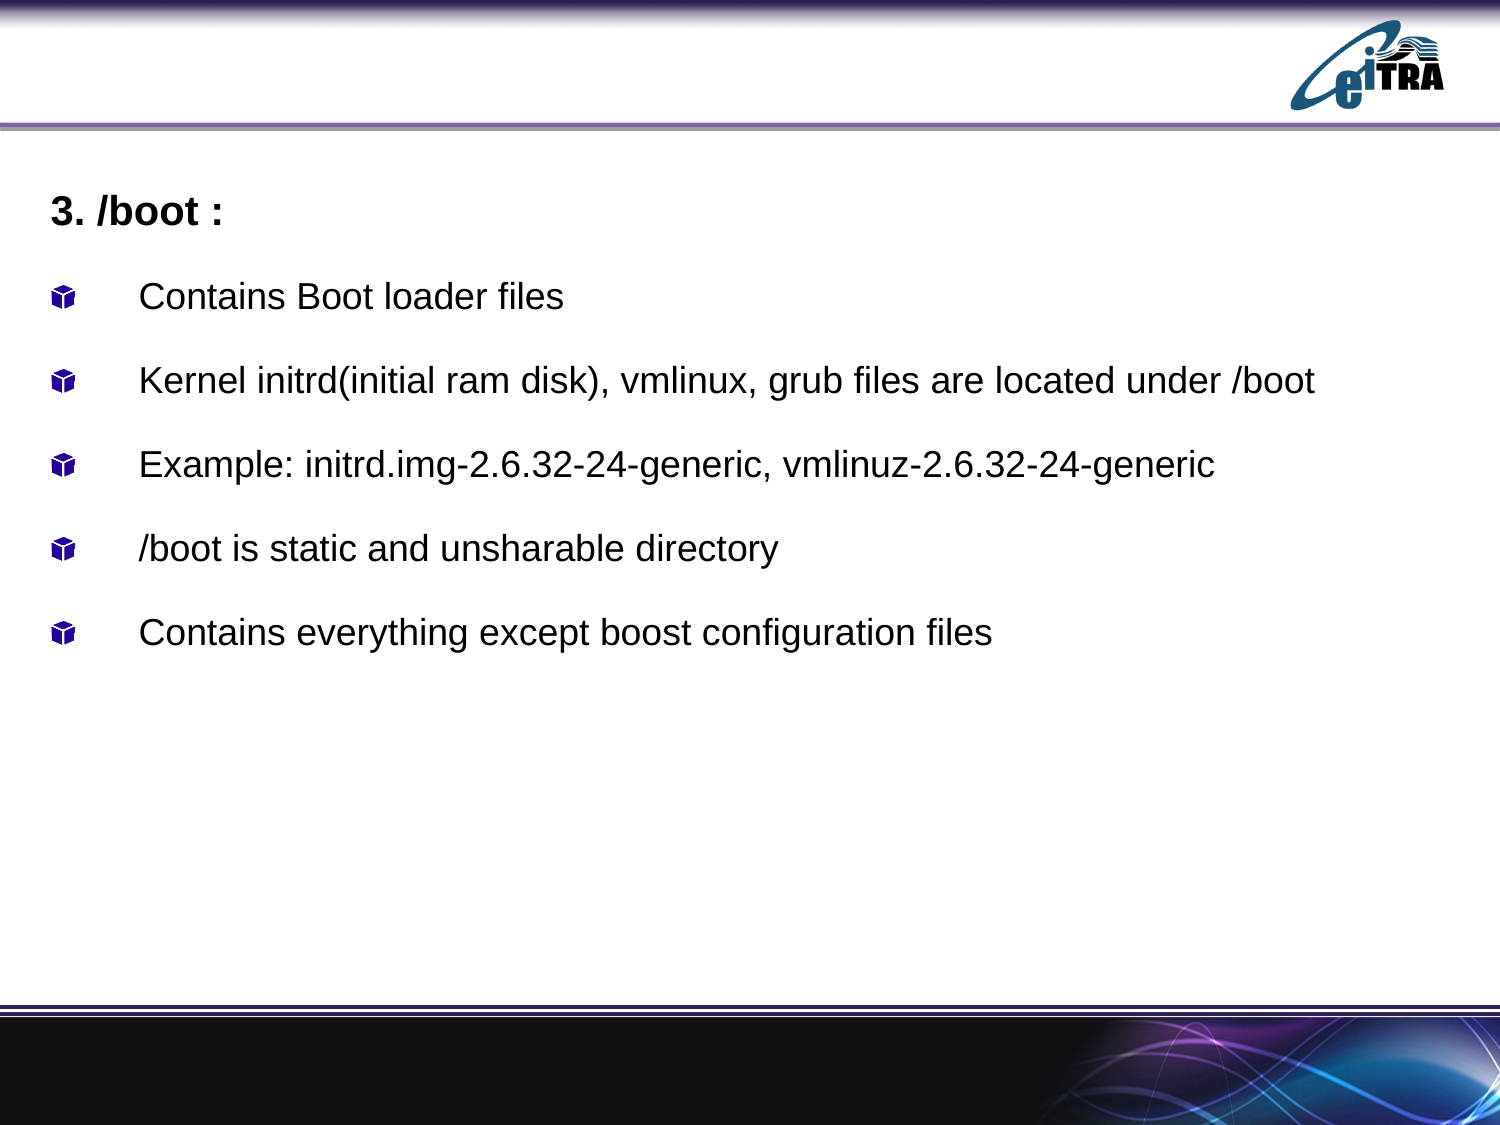

3. /boot :
 Contains Boot loader files
 Kernel initrd(initial ram disk), vmlinux, grub files are located under /boot
 Example: initrd.img-2.6.32-24-generic, vmlinuz-2.6.32-24-generic
 /boot is static and unsharable directory
 Contains everything except boost configuration files